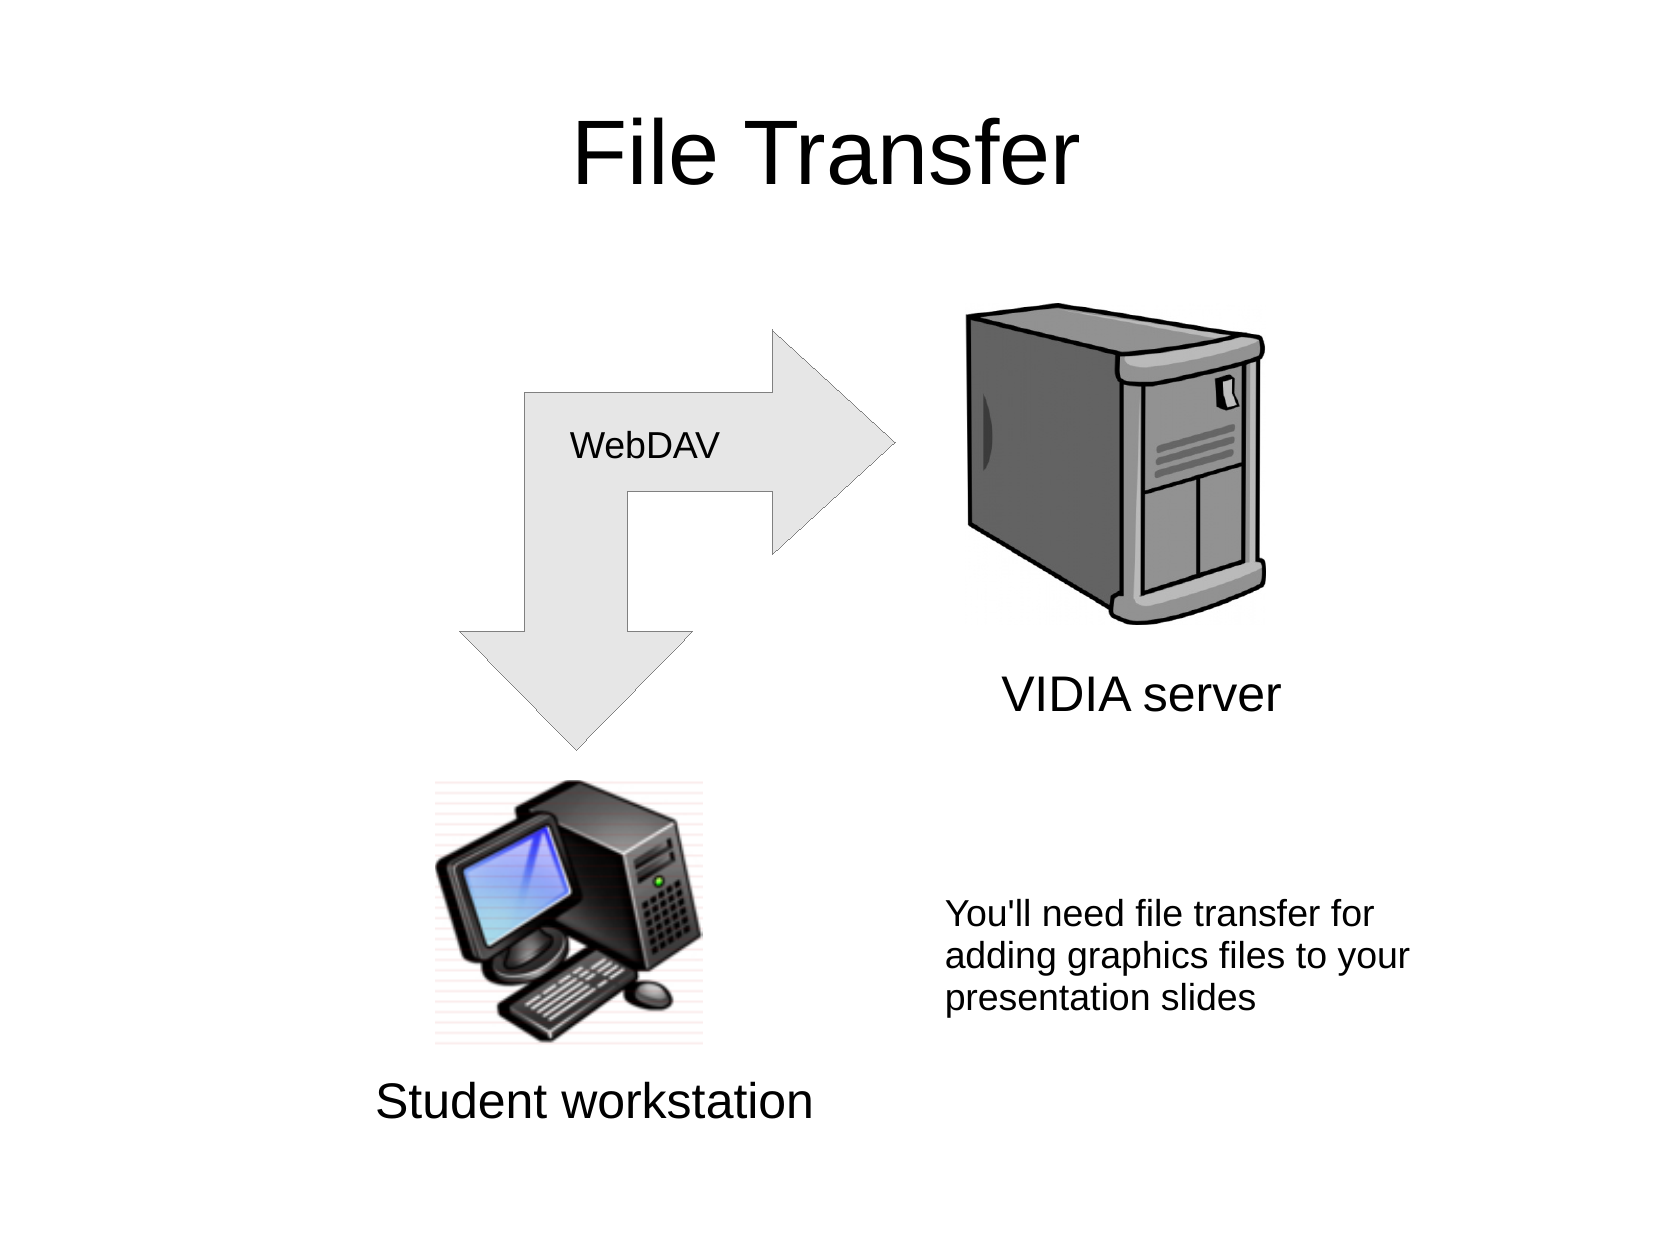

# File Transfer
WebDAV
VIDIA server
You'll need file transfer for
adding graphics files to your
presentation slides
Student workstation